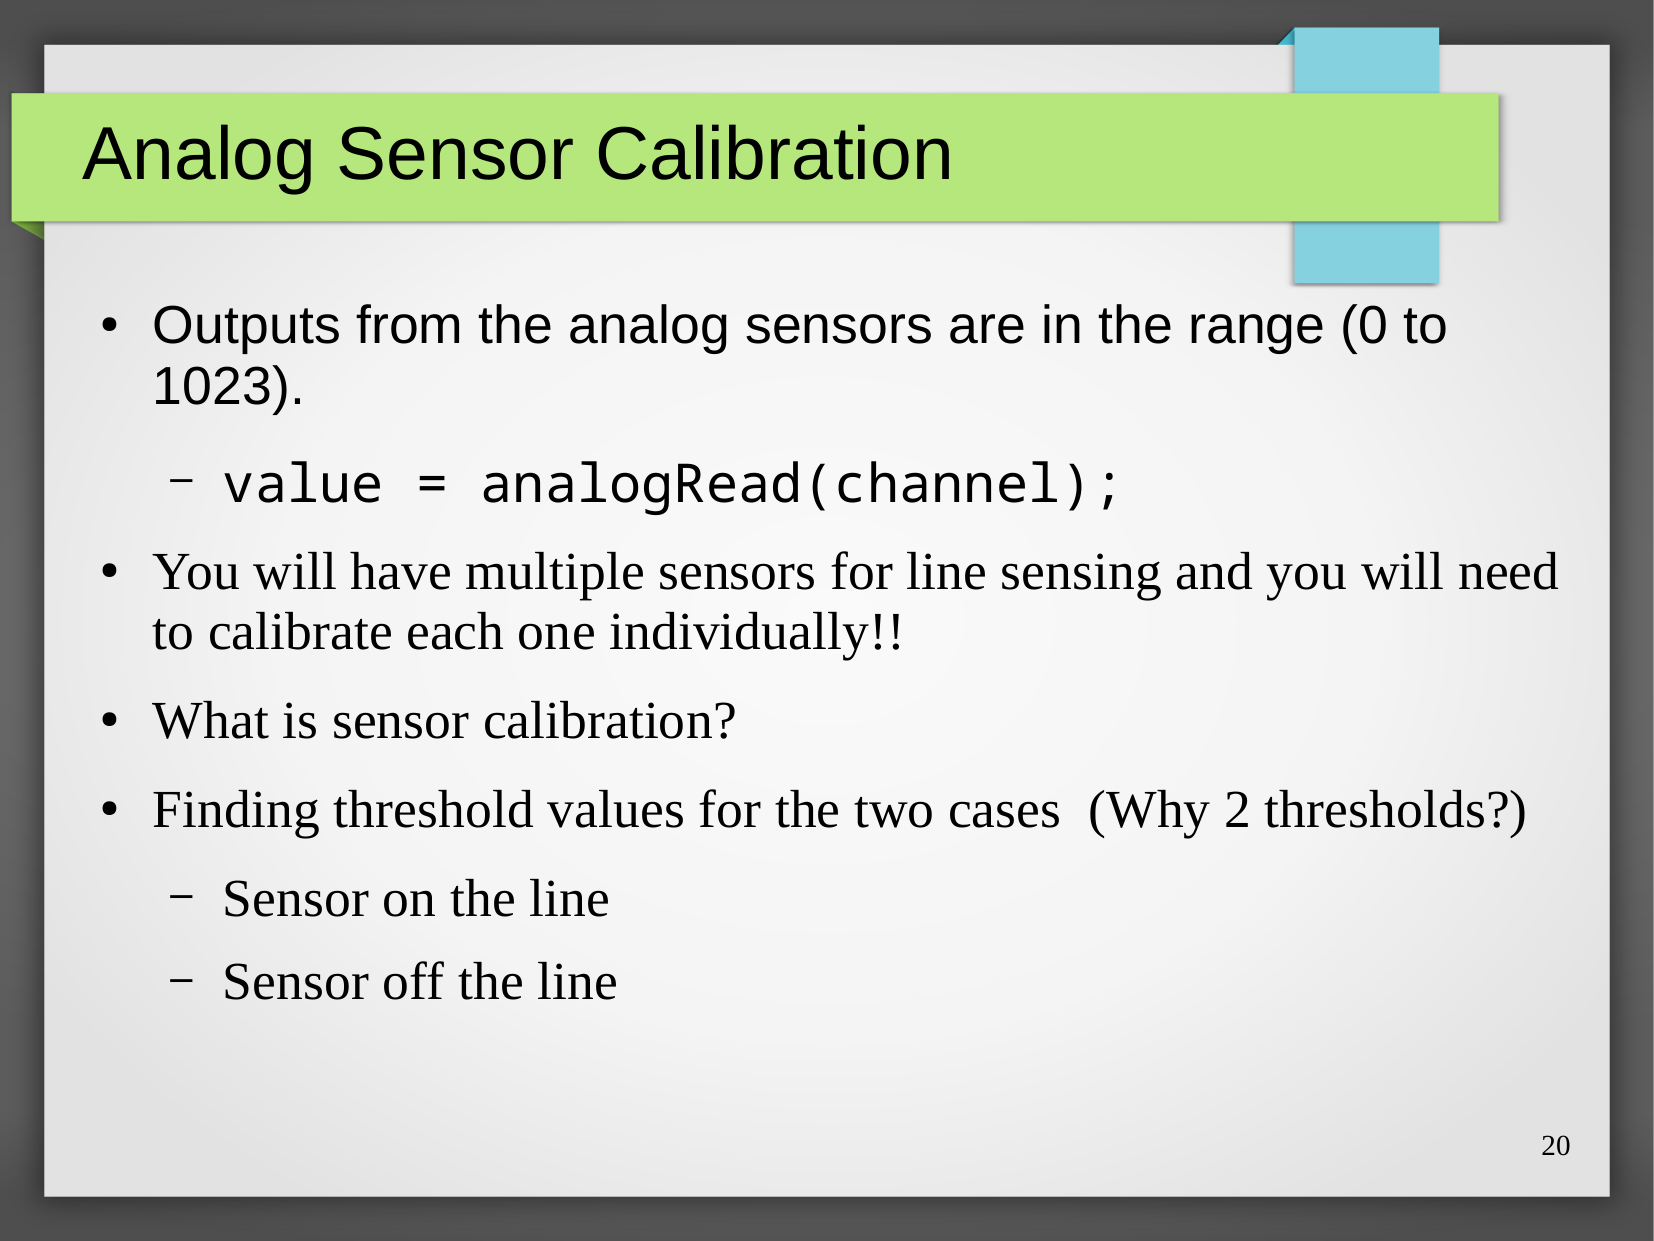

# Analog Sensor Calibration
Outputs from the analog sensors are in the range (0 to 1023).
value = analogRead(channel);
You will have multiple sensors for line sensing and you will need to calibrate each one individually!!
What is sensor calibration?
Finding threshold values for the two cases (Why 2 thresholds?)
Sensor on the line
Sensor off the line
20